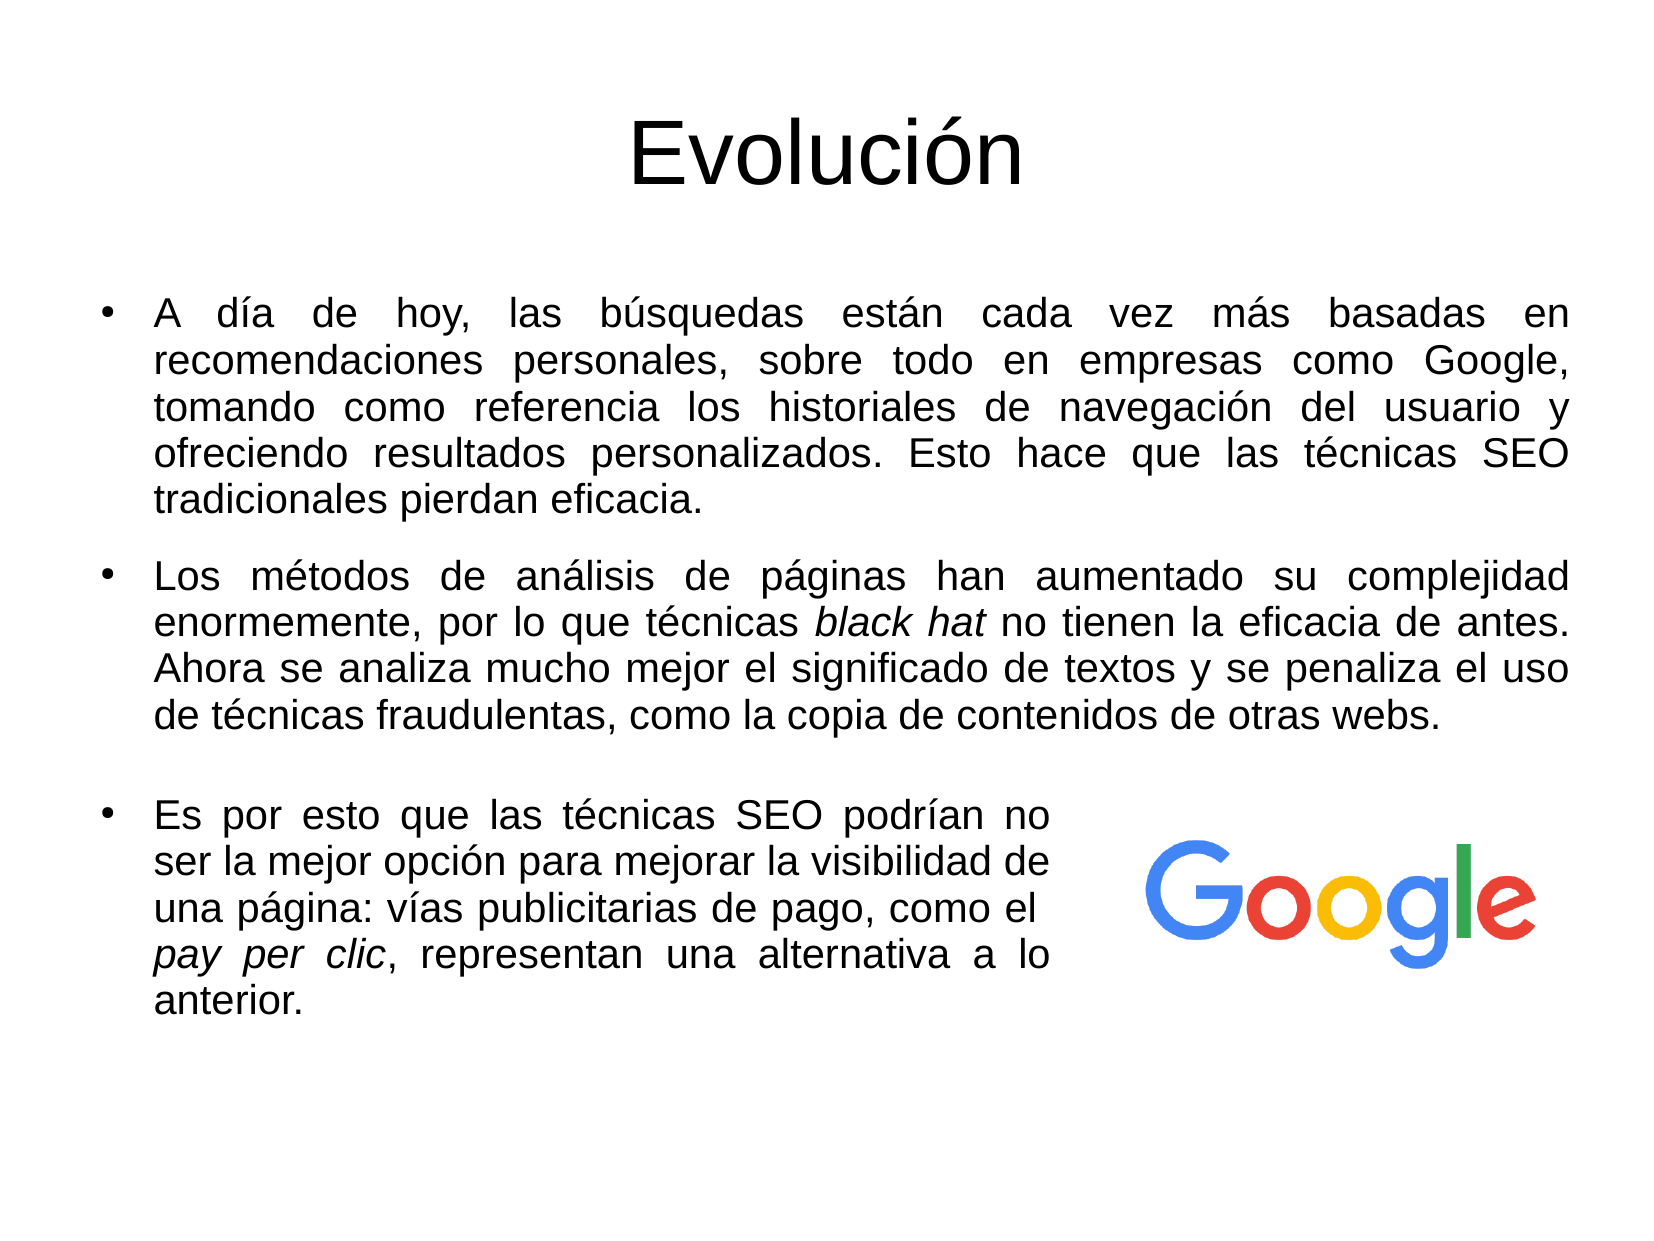

# Evolución
A día de hoy, las búsquedas están cada vez más basadas en recomendaciones personales, sobre todo en empresas como Google, tomando como referencia los historiales de navegación del usuario y ofreciendo resultados personalizados. Esto hace que las técnicas SEO tradicionales pierdan eficacia.
Los métodos de análisis de páginas han aumentado su complejidad enormemente, por lo que técnicas black hat no tienen la eficacia de antes. Ahora se analiza mucho mejor el significado de textos y se penaliza el uso de técnicas fraudulentas, como la copia de contenidos de otras webs.
Es por esto que las técnicas SEO podrían no ser la mejor opción para mejorar la visibilidad de una página: vías publicitarias de pago, como el pay per clic, representan una alternativa a lo anterior.